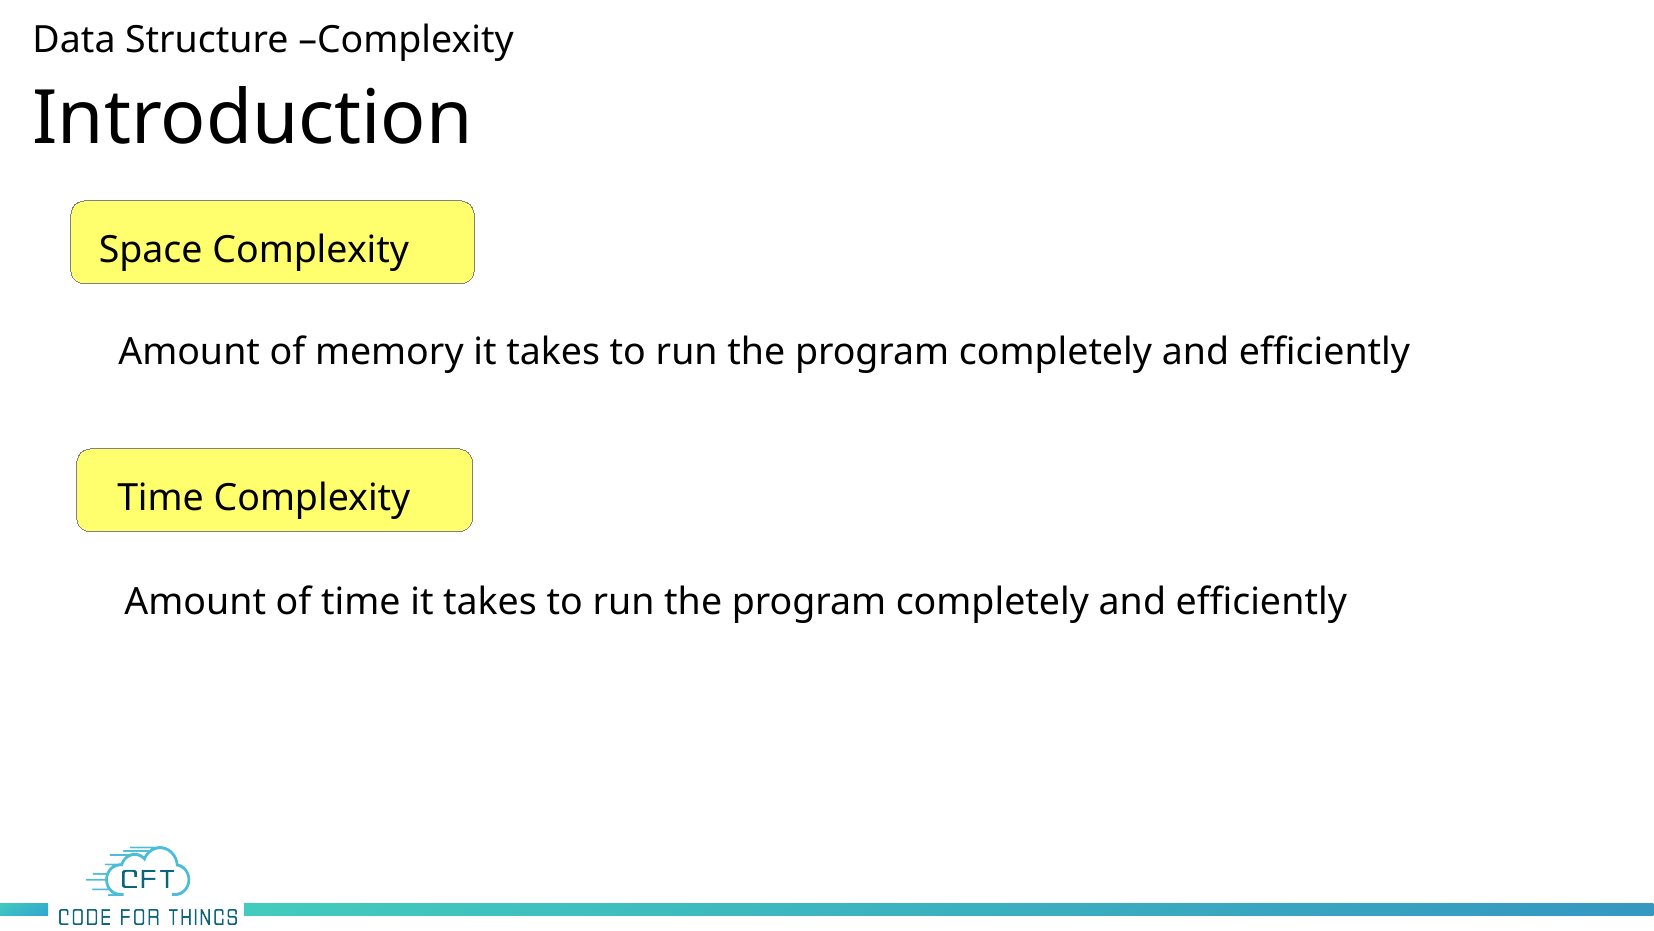

# Data Structure –Complexity Introduction
Space Complexity
Amount of memory it takes to run the program completely and efficiently
Time Complexity
Amount of time it takes to run the program completely and efficiently